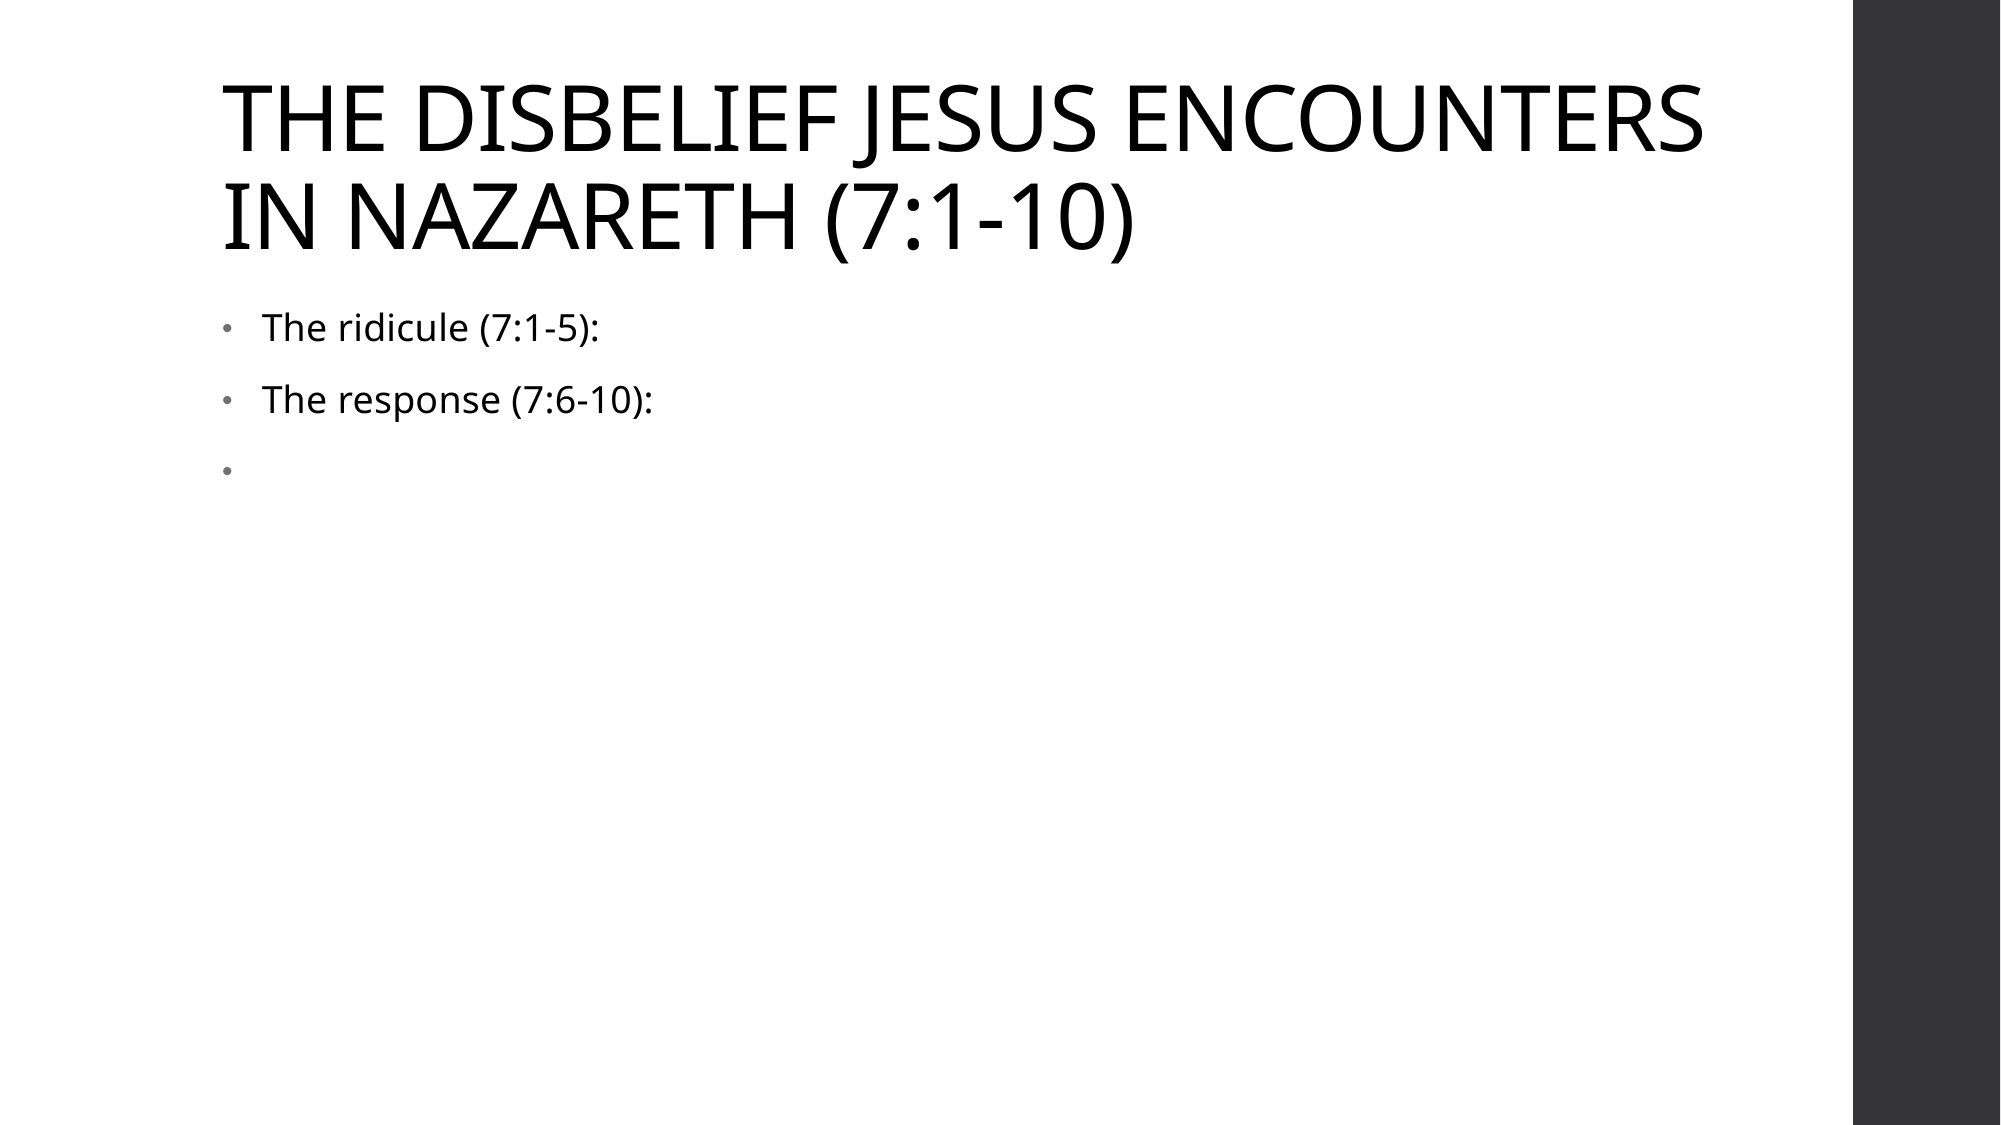

# THE DISBELIEF JESUS ENCOUNTERS IN NAZARETH (7:1-10)
 The ridicule (7:1-5):
 The response (7:6-10):